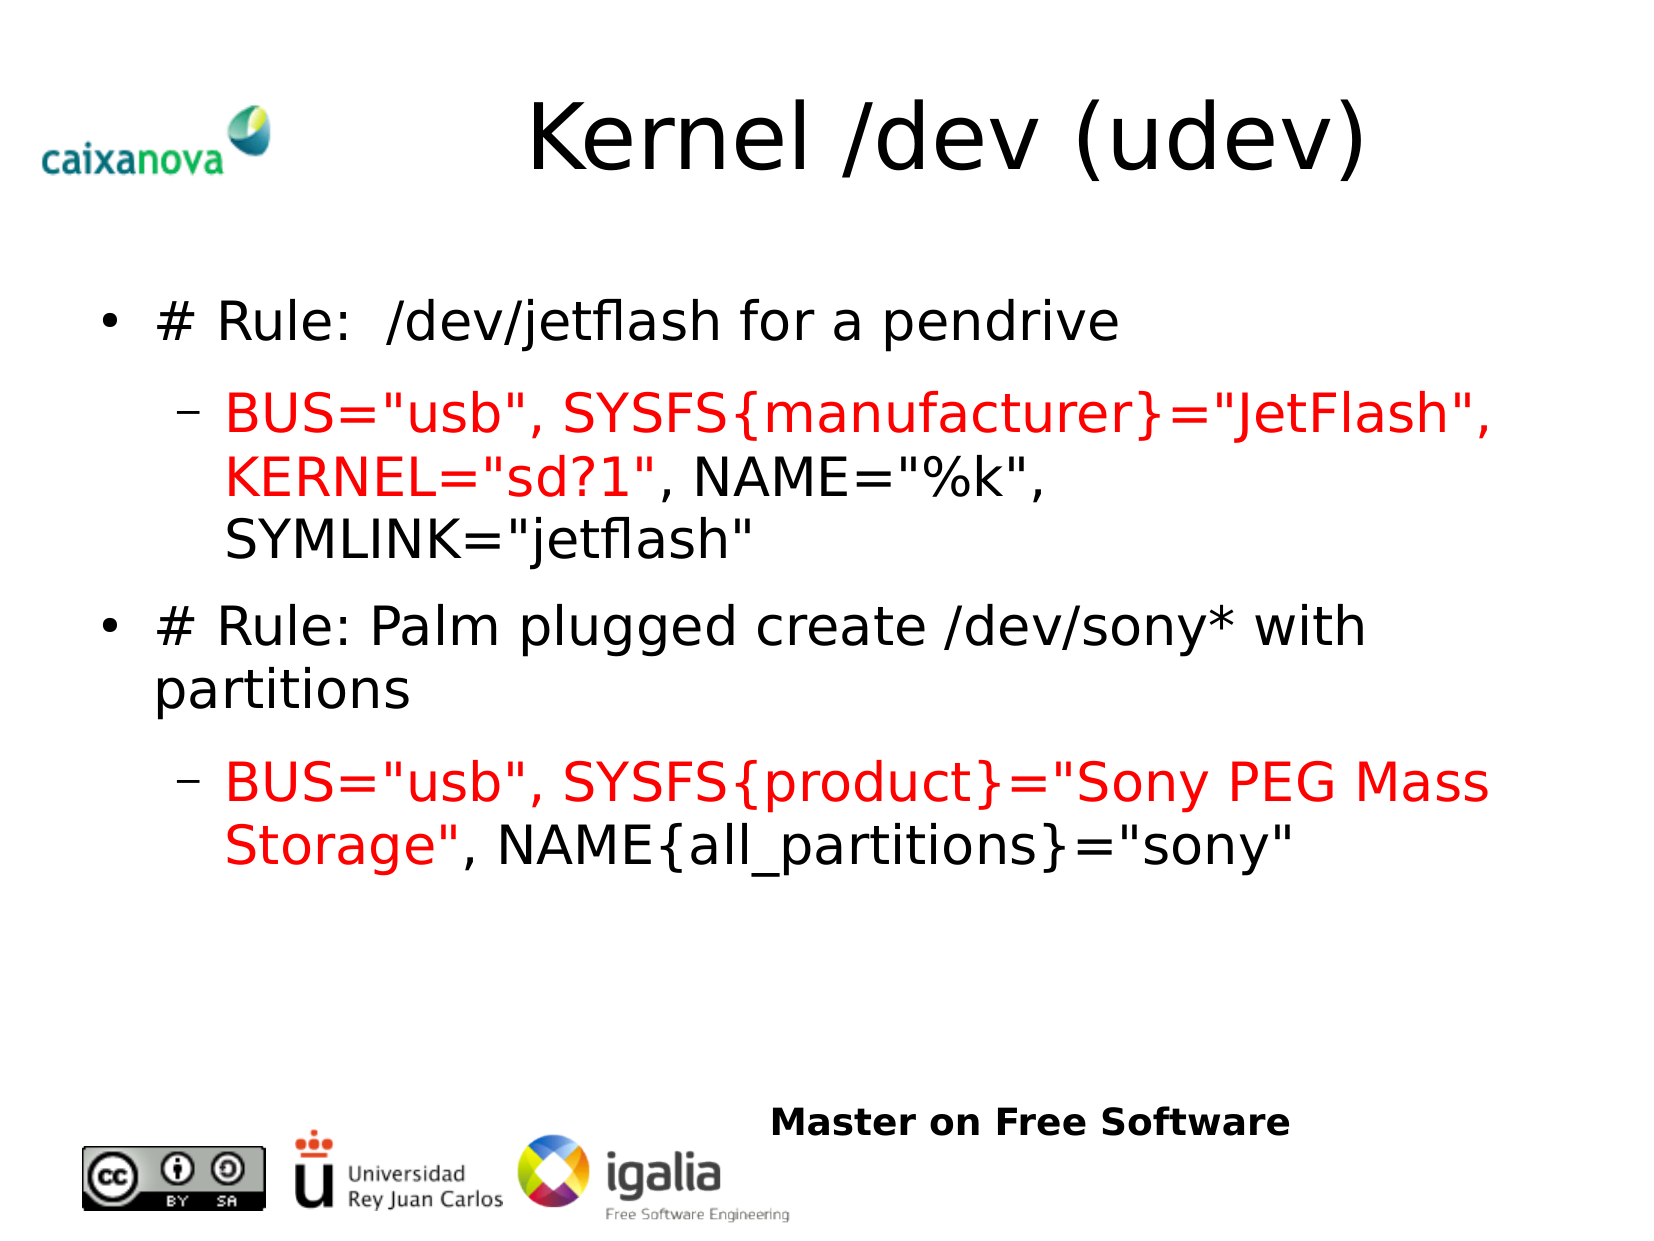

# Kernel /dev (udev)
# Rule: /dev/jetflash for a pendrive
BUS="usb", SYSFS{manufacturer}="JetFlash", KERNEL="sd?1", NAME="%k", SYMLINK="jetflash"
# Rule: Palm plugged create /dev/sony* with partitions
BUS="usb", SYSFS{product}="Sony PEG Mass Storage", NAME{all_partitions}="sony"